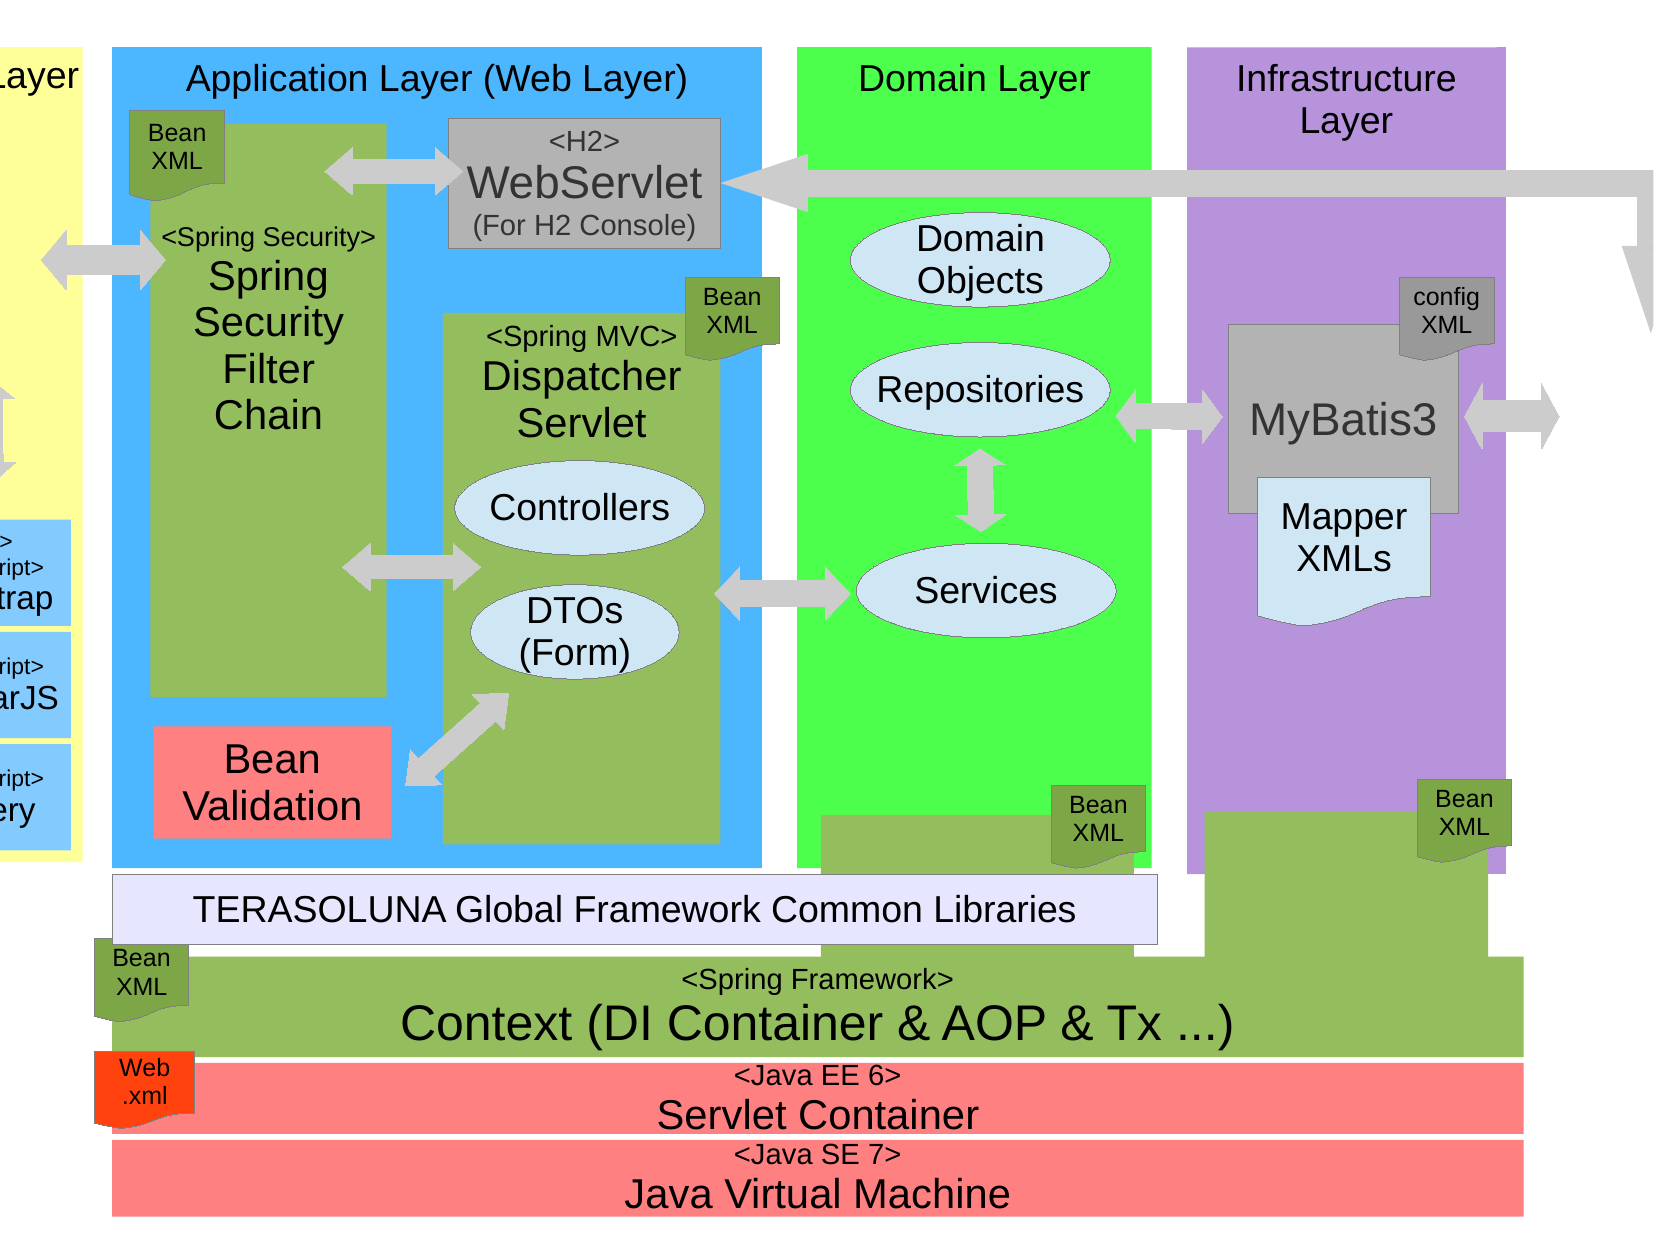

Client Layer
Application Layer (Web Layer)
Domain Layer
Infrastructure
Layer
Bean
XML
<H2>
WebServlet
(For H2 Console)
<Spring Security>
Spring
Security
Filter
Chain
Domain
Objects
Bean
XML
config
XML
<Spring MVC>
Dispatcher
Servlet
MyBatis3
H2
Repositories
Controllers
Mapper
XMLs
<css>
<javascript>
Bootstrap
Services
DTOs
(Form)
<javascript>
AngularJS
JSPs
Bean
Validation
<javascript>
JQuery
Bean
XML
Bean
XML
TERASOLUNA Global Framework Common Libraries
Bean
XML
<Spring Framework>
Context (DI Container & AOP & Tx ...)
Web
.xml
<Java EE 6>
Servlet Container
<Java SE 7>
Java Virtual Machine